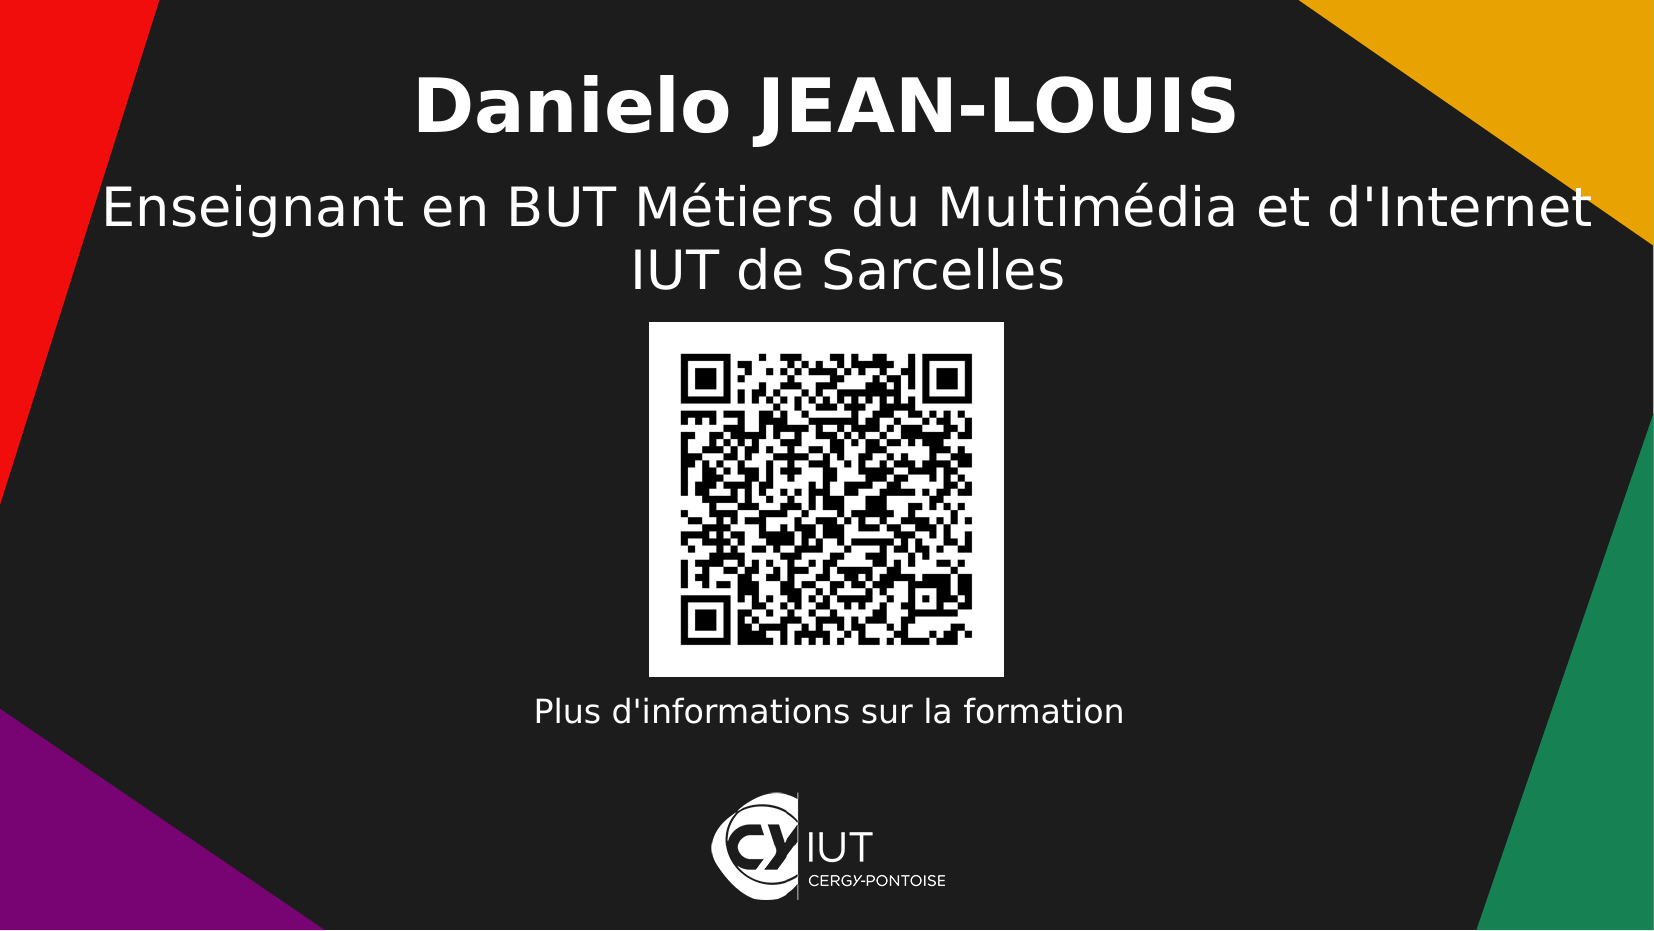

# Danielo JEAN-LOUIS
Enseignant en BUT Métiers du Multimédia et d'Internet
IUT de Sarcelles
Plus d'informations sur la formation
1